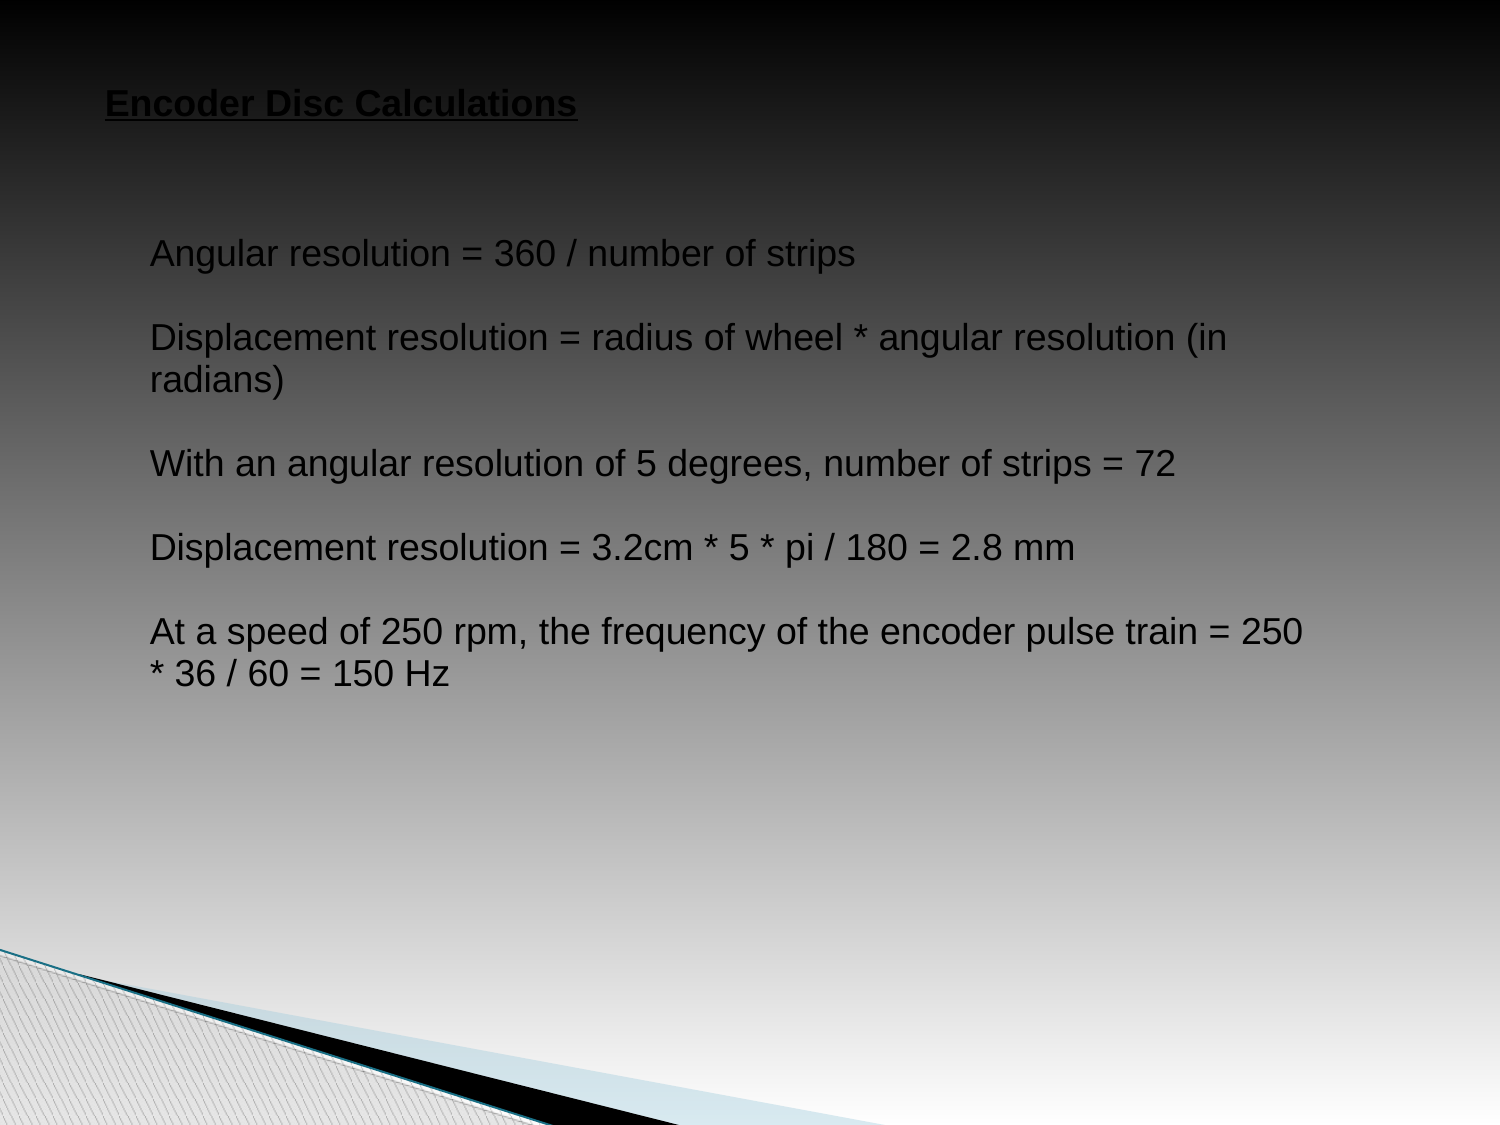

Encoder Disc Calculations
Angular resolution = 360 / number of strips
Displacement resolution = radius of wheel * angular resolution (in radians)
With an angular resolution of 5 degrees, number of strips = 72
Displacement resolution = 3.2cm * 5 * pi / 180 = 2.8 mm
At a speed of 250 rpm, the frequency of the encoder pulse train = 250 * 36 / 60 = 150 Hz